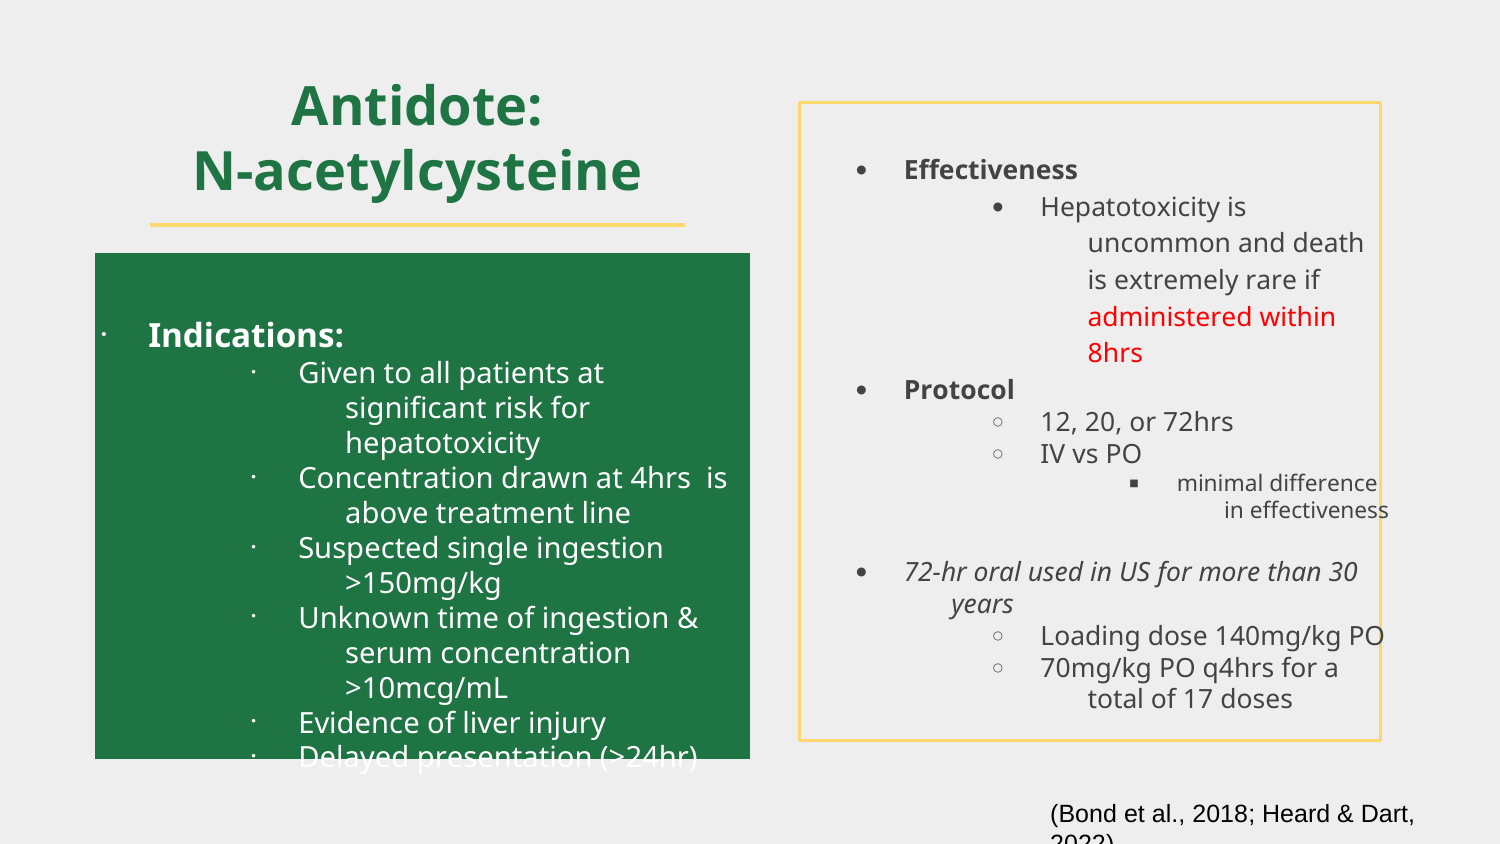

# Antidote: N-acetylcysteine
Effectiveness
Hepatotoxicity is uncommon and death is extremely rare if administered within 8hrs
Protocol
12, 20, or 72hrs
IV vs PO
minimal difference in effectiveness
72-hr oral used in US for more than 30 years
Loading dose 140mg/kg PO
70mg/kg PO q4hrs for a total of 17 doses
Indications:
Given to all patients at significant risk for hepatotoxicity
Concentration drawn at 4hrs is above treatment line
Suspected single ingestion >150mg/kg
Unknown time of ingestion & serum concentration >10mcg/mL
Evidence of liver injury
Delayed presentation (>24hr)
(Bond et al., 2018; Heard & Dart, 2022)